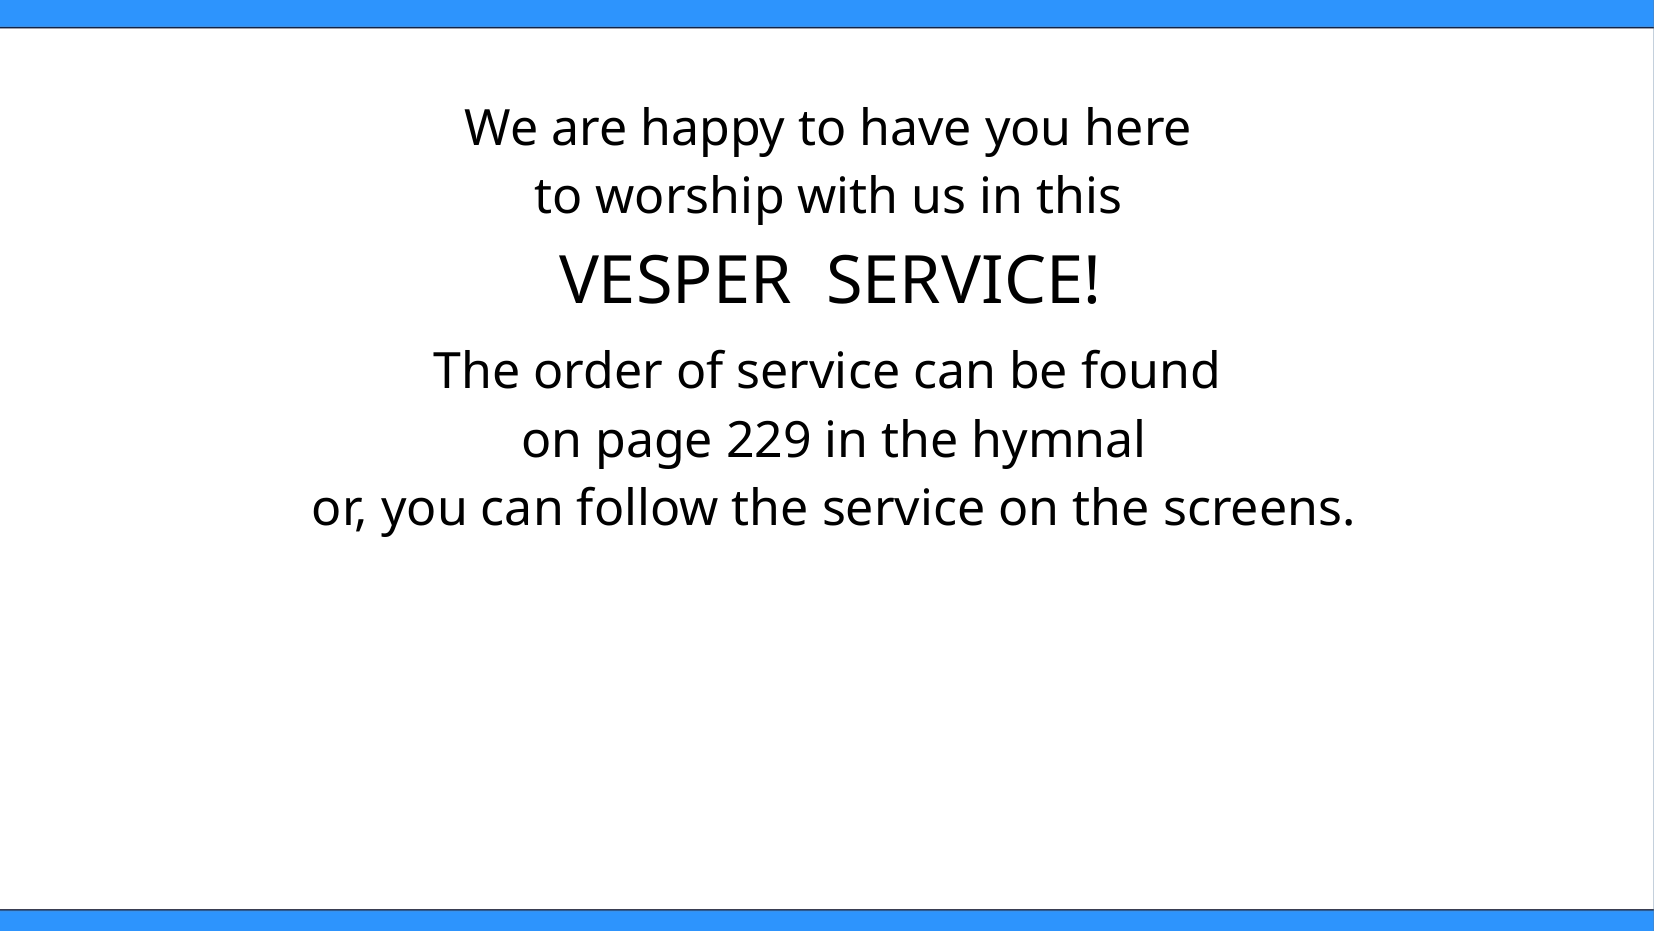

We are happy to have you here to worship with us in this
VESPER SERVICE!
The order of service can be found
on page 229 in the hymnal
or, you can follow the service on the screens.